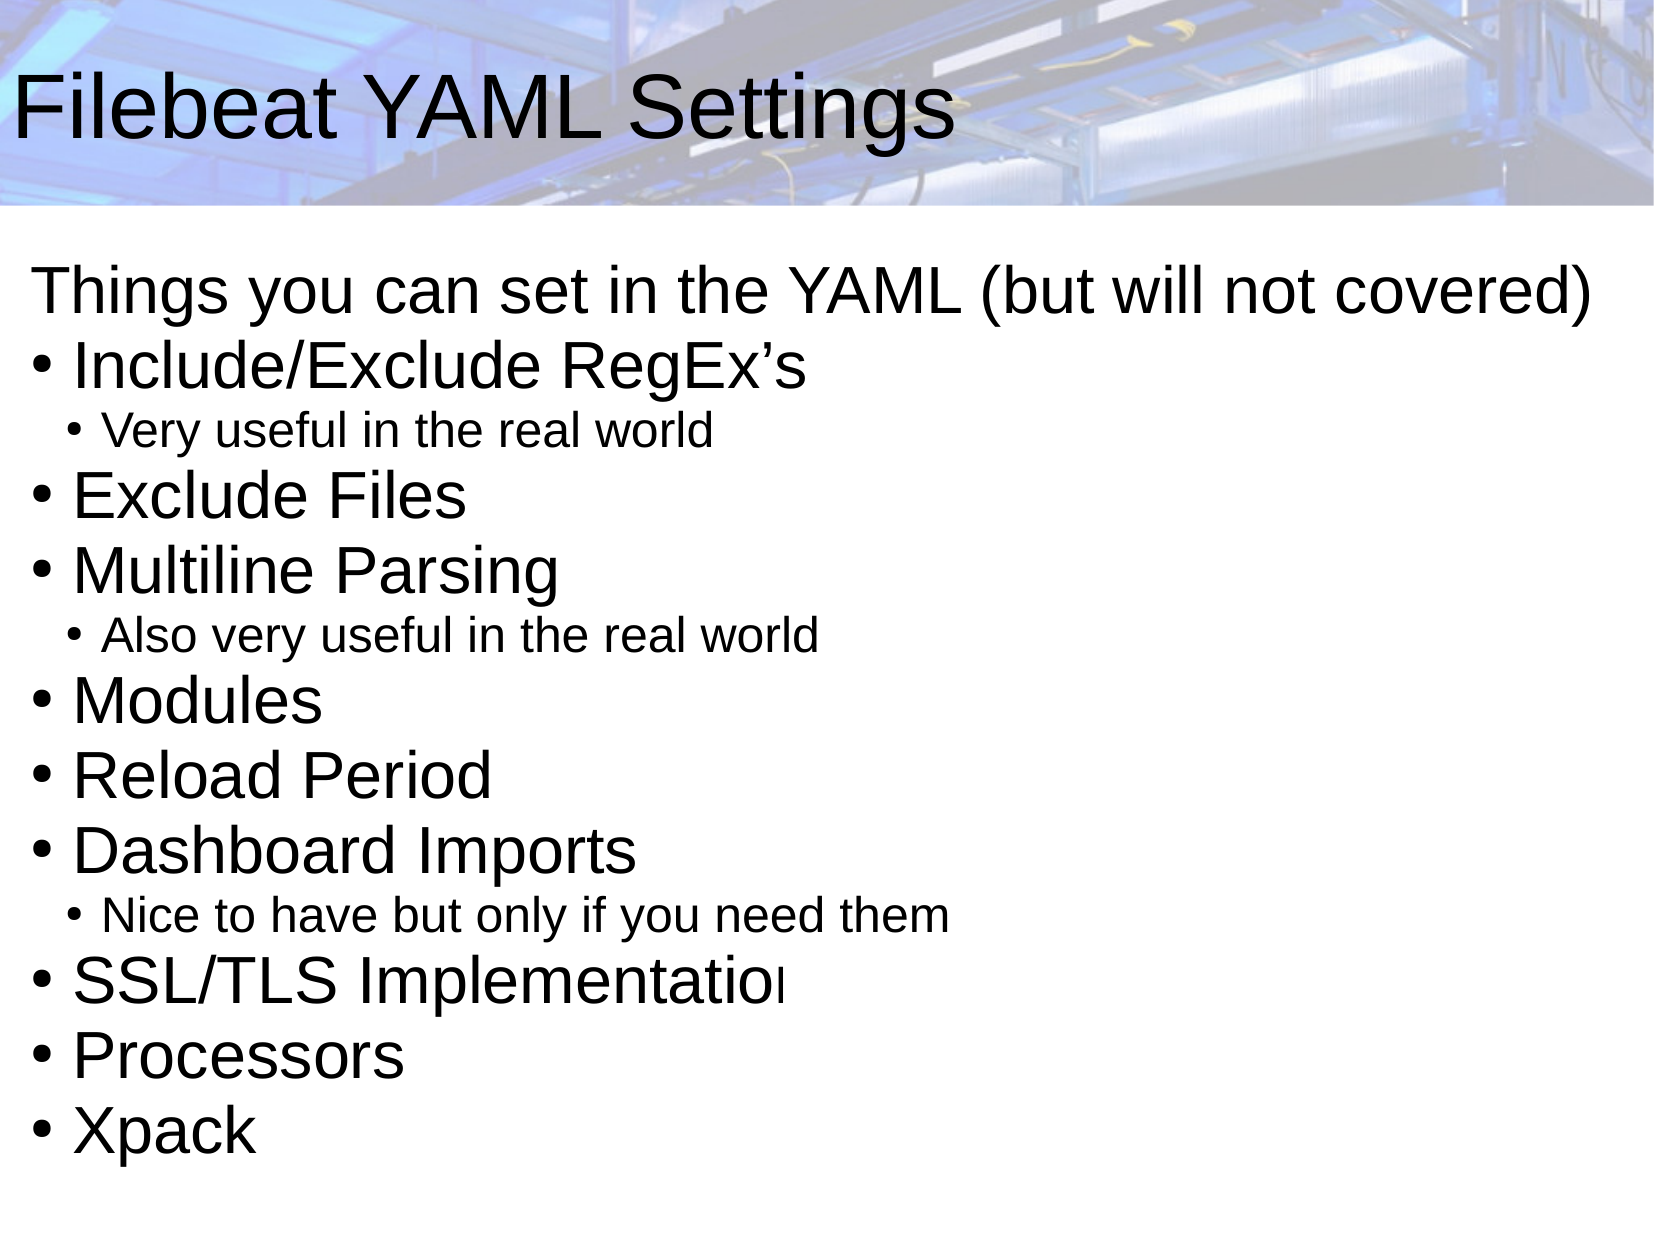

# Filebeat YAML Settings
Things you can set in the YAML (but will not covered)
 Include/Exclude RegEx’s
Very useful in the real world
 Exclude Files
 Multiline Parsing
Also very useful in the real world
 Modules
 Reload Period
 Dashboard Imports
Nice to have but only if you need them
 SSL/TLS Implementatiol
 Processors
 Xpack